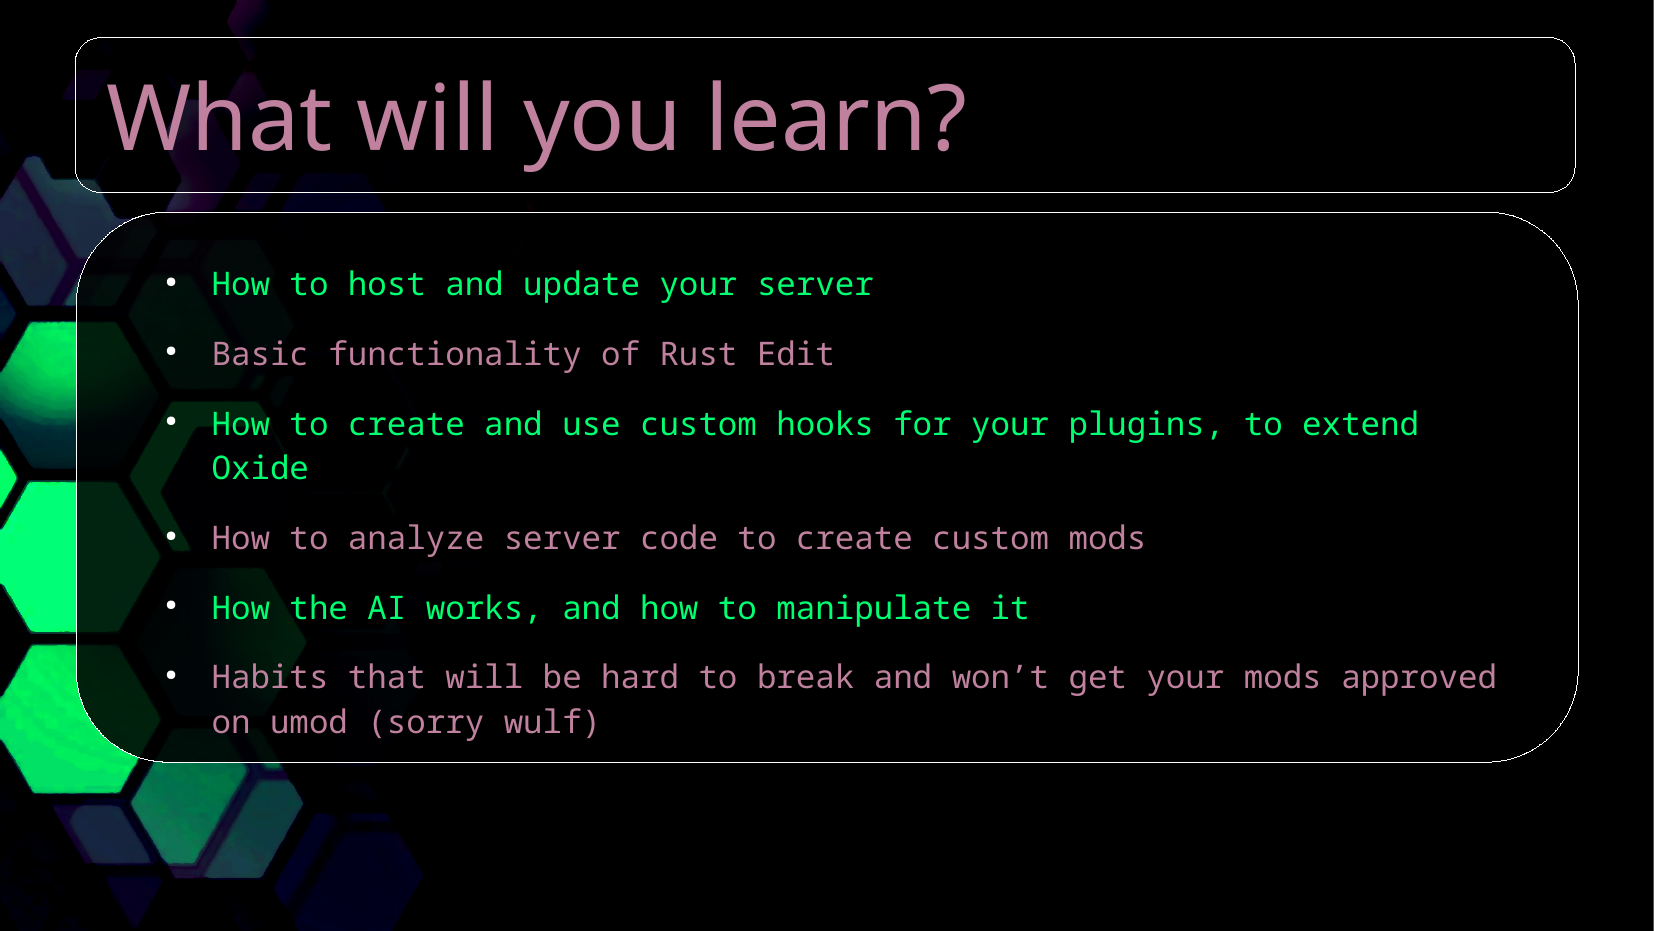

# What will you learn?
How to host and update your server
Basic functionality of Rust Edit
How to create and use custom hooks for your plugins, to extend Oxide
How to analyze server code to create custom mods
How the AI works, and how to manipulate it
Habits that will be hard to break and won’t get your mods approved on umod (sorry wulf)